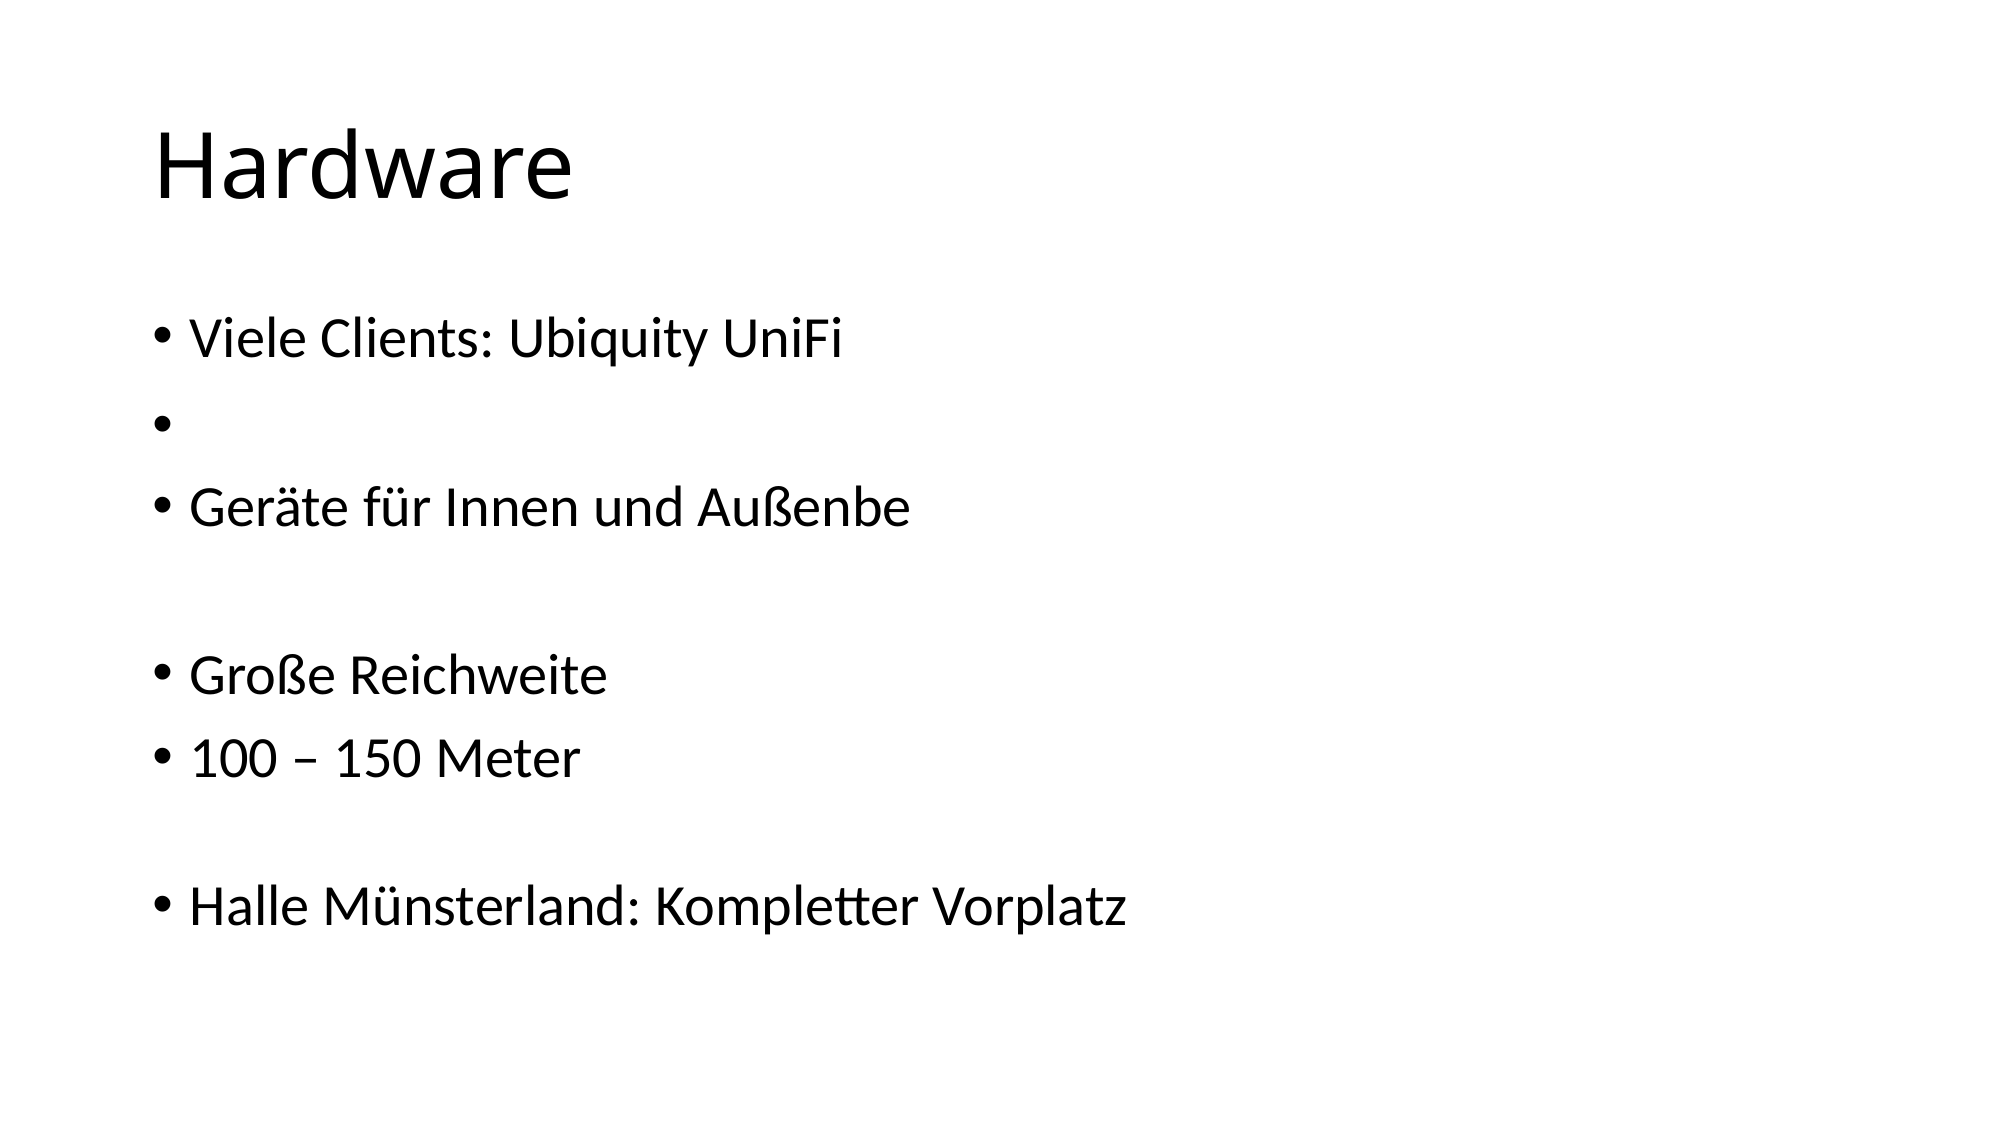

# Hardware
Viele Clients: Ubiquity UniFi
Geräte für Innen und Außenbe
Große Reichweite
100 – 150 Meter
Halle Münsterland: Kompletter Vorplatz